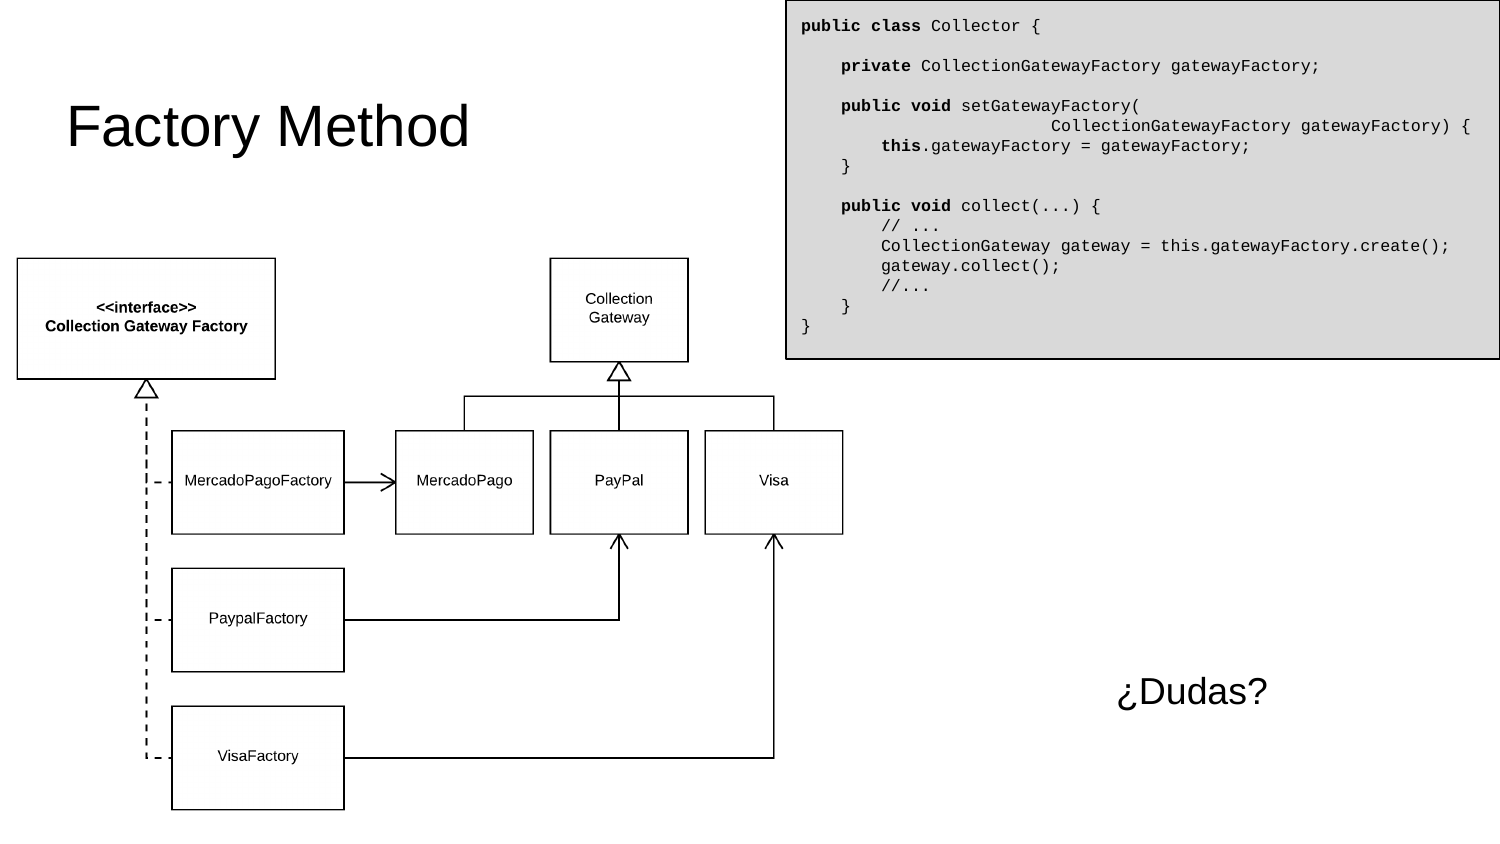

public class Collector {
 private CollectionGatewayFactory gatewayFactory;
 public void setGatewayFactory(
 CollectionGatewayFactory gatewayFactory) {
 this.gatewayFactory = gatewayFactory;
 }
 public void collect(...) {
 // ...
 CollectionGateway gateway = this.gatewayFactory.create();
 gateway.collect();
 //...
 }
}
# Factory Method
¿Dudas?